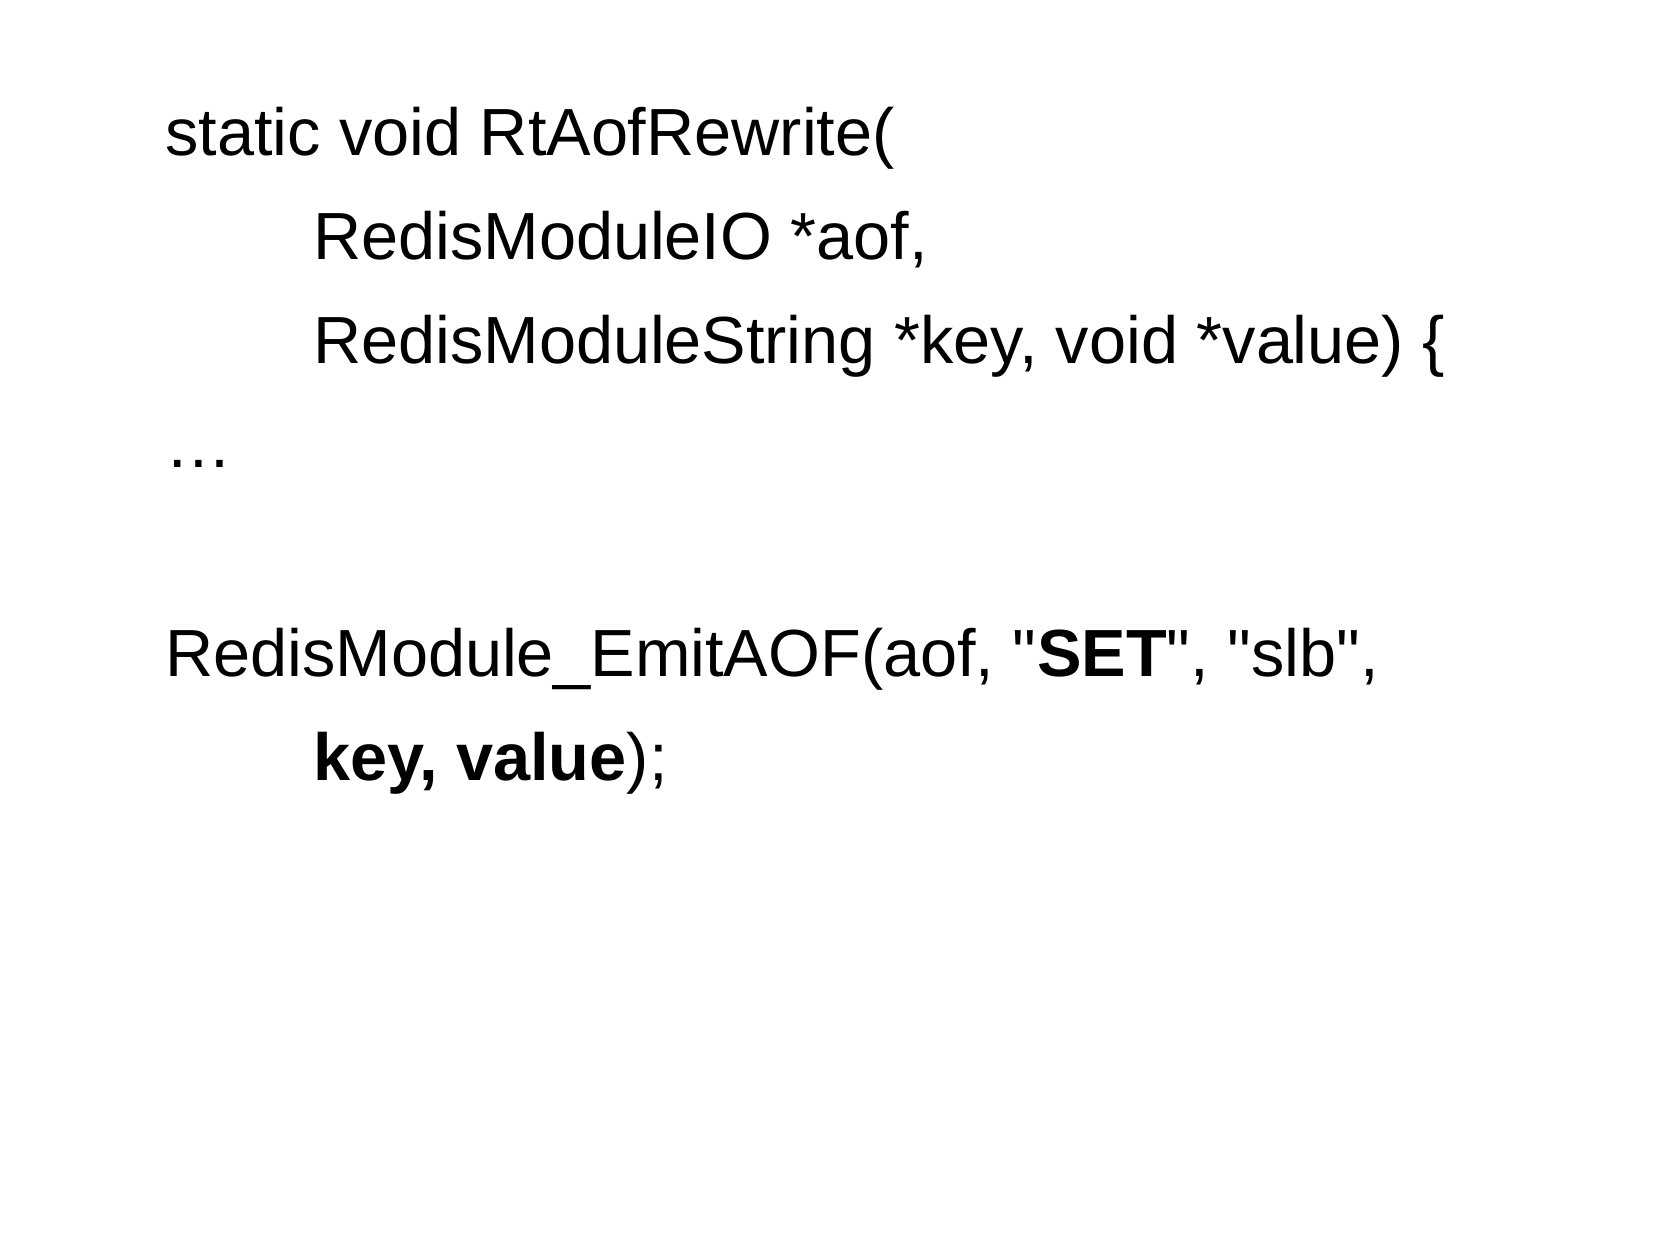

# static void RtAofRewrite(
 RedisModuleIO *aof,
 RedisModuleString *key, void *value) {
…
RedisModule_EmitAOF(aof, "SET", "slb",
 key, value);